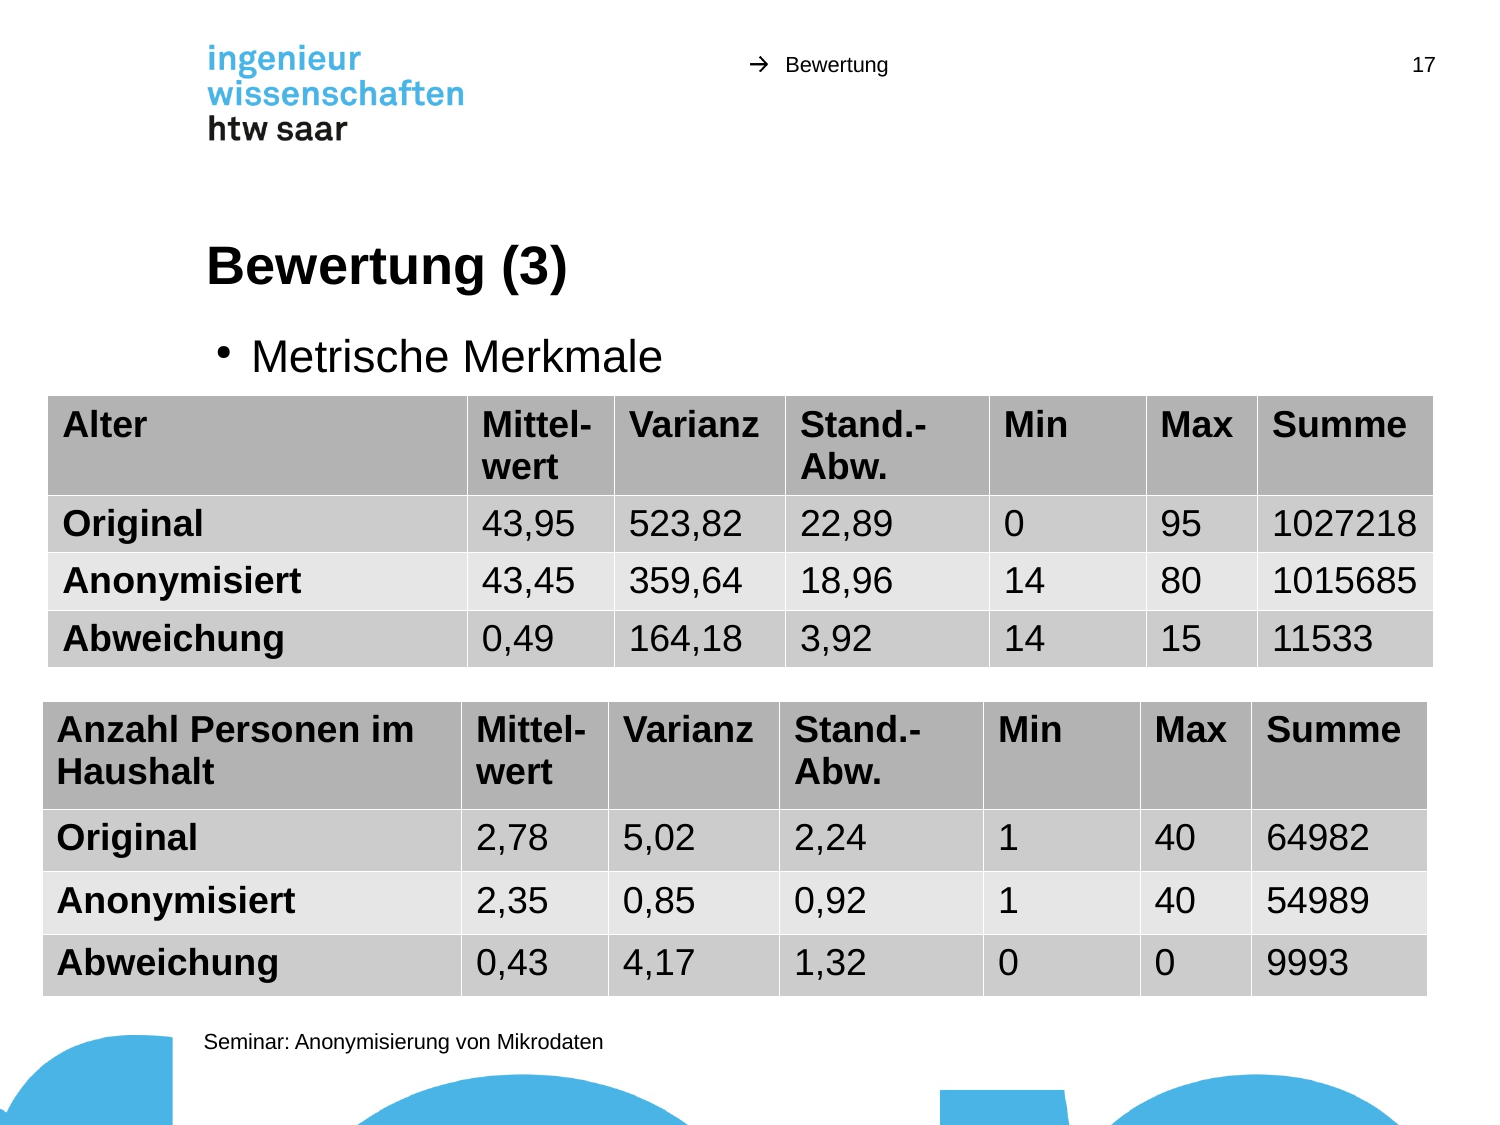

Bewertung
Bewertung (3)
Metrische Merkmale
| Alter | Mittel-wert | Varianz | Stand.- Abw. | Min | Max | Summe |
| --- | --- | --- | --- | --- | --- | --- |
| Original | 43,95 | 523,82 | 22,89 | 0 | 95 | 1027218 |
| Anonymisiert | 43,45 | 359,64 | 18,96 | 14 | 80 | 1015685 |
| Abweichung | 0,49 | 164,18 | 3,92 | 14 | 15 | 11533 |
| Anzahl Personen im Haushalt | Mittel-wert | Varianz | Stand.- Abw. | Min | Max | Summe |
| --- | --- | --- | --- | --- | --- | --- |
| Original | 2,78 | 5,02 | 2,24 | 1 | 40 | 64982 |
| Anonymisiert | 2,35 | 0,85 | 0,92 | 1 | 40 | 54989 |
| Abweichung | 0,43 | 4,17 | 1,32 | 0 | 0 | 9993 |
Seminar: Anonymisierung von Mikrodaten